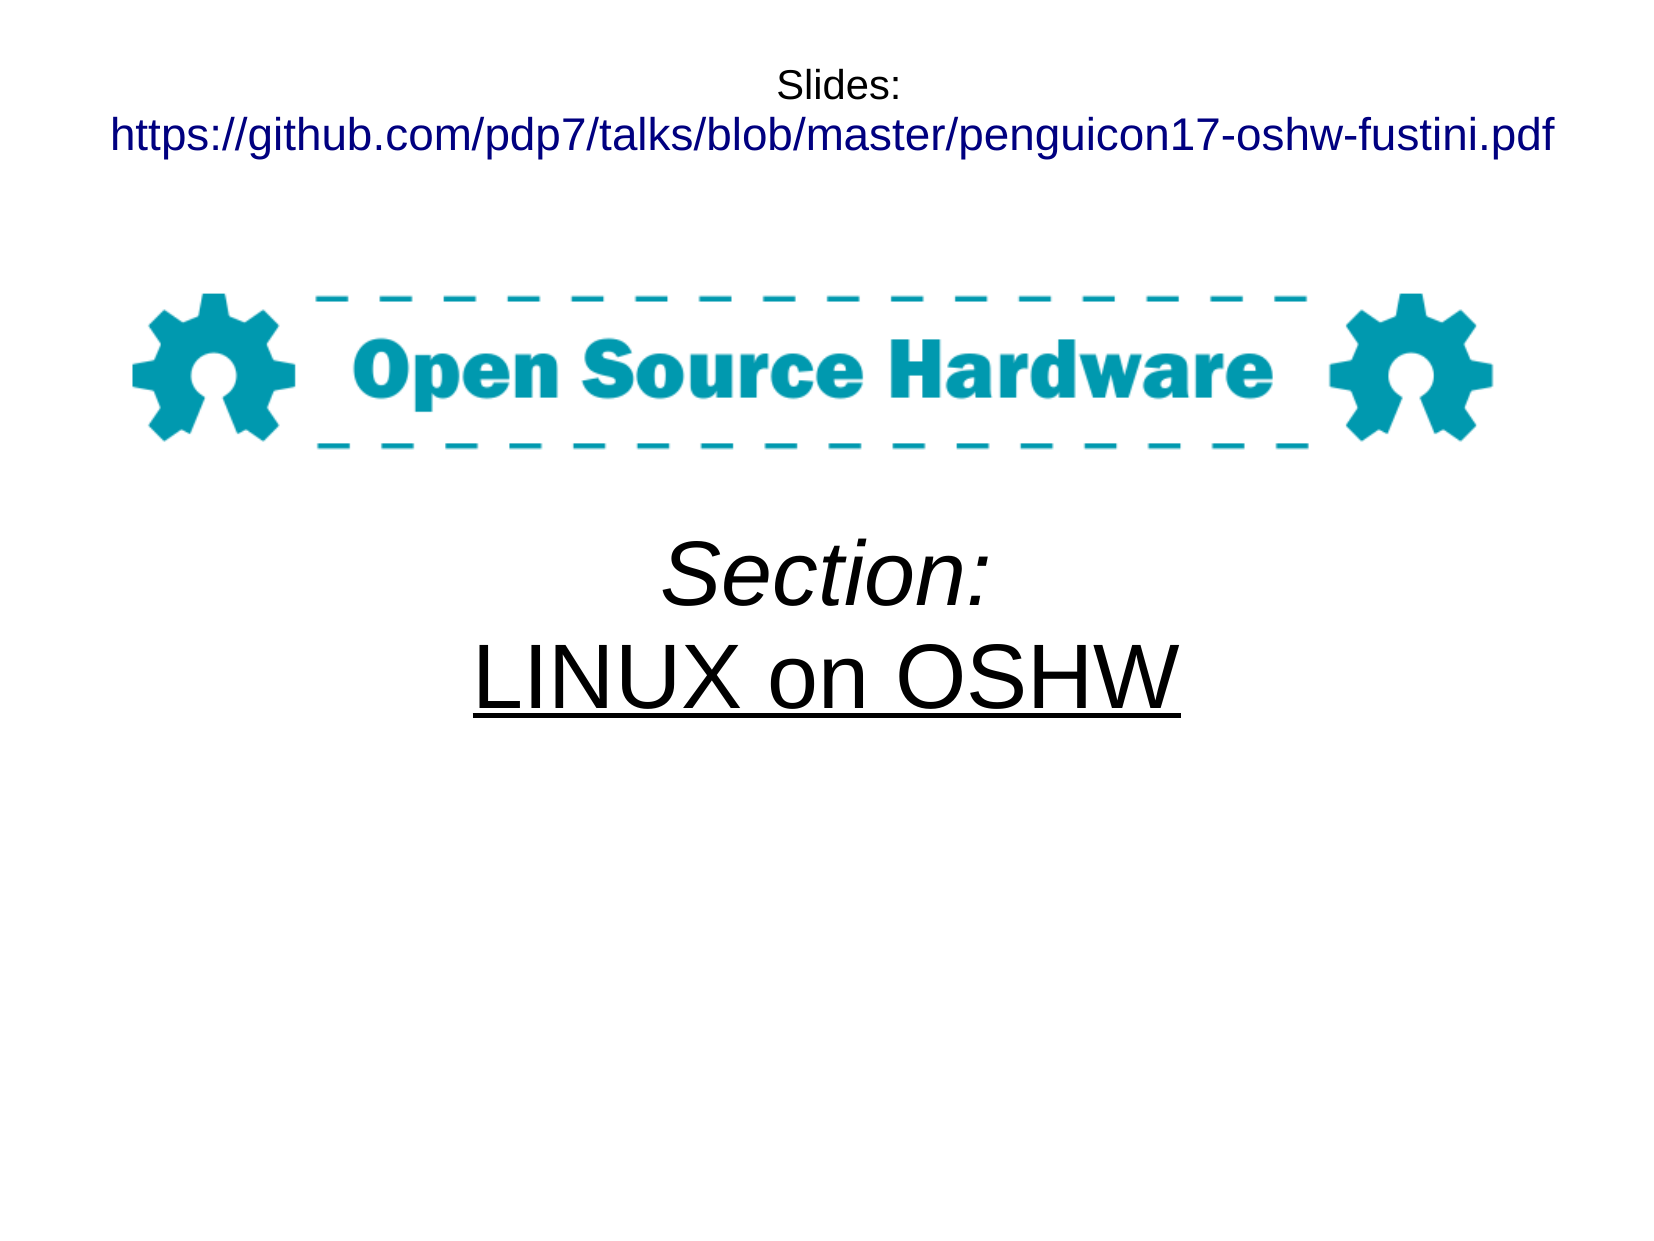

Slides:
https://github.com/pdp7/talks/blob/master/penguicon17-oshw-fustini.pdf
# Section: LINUX on OSHW